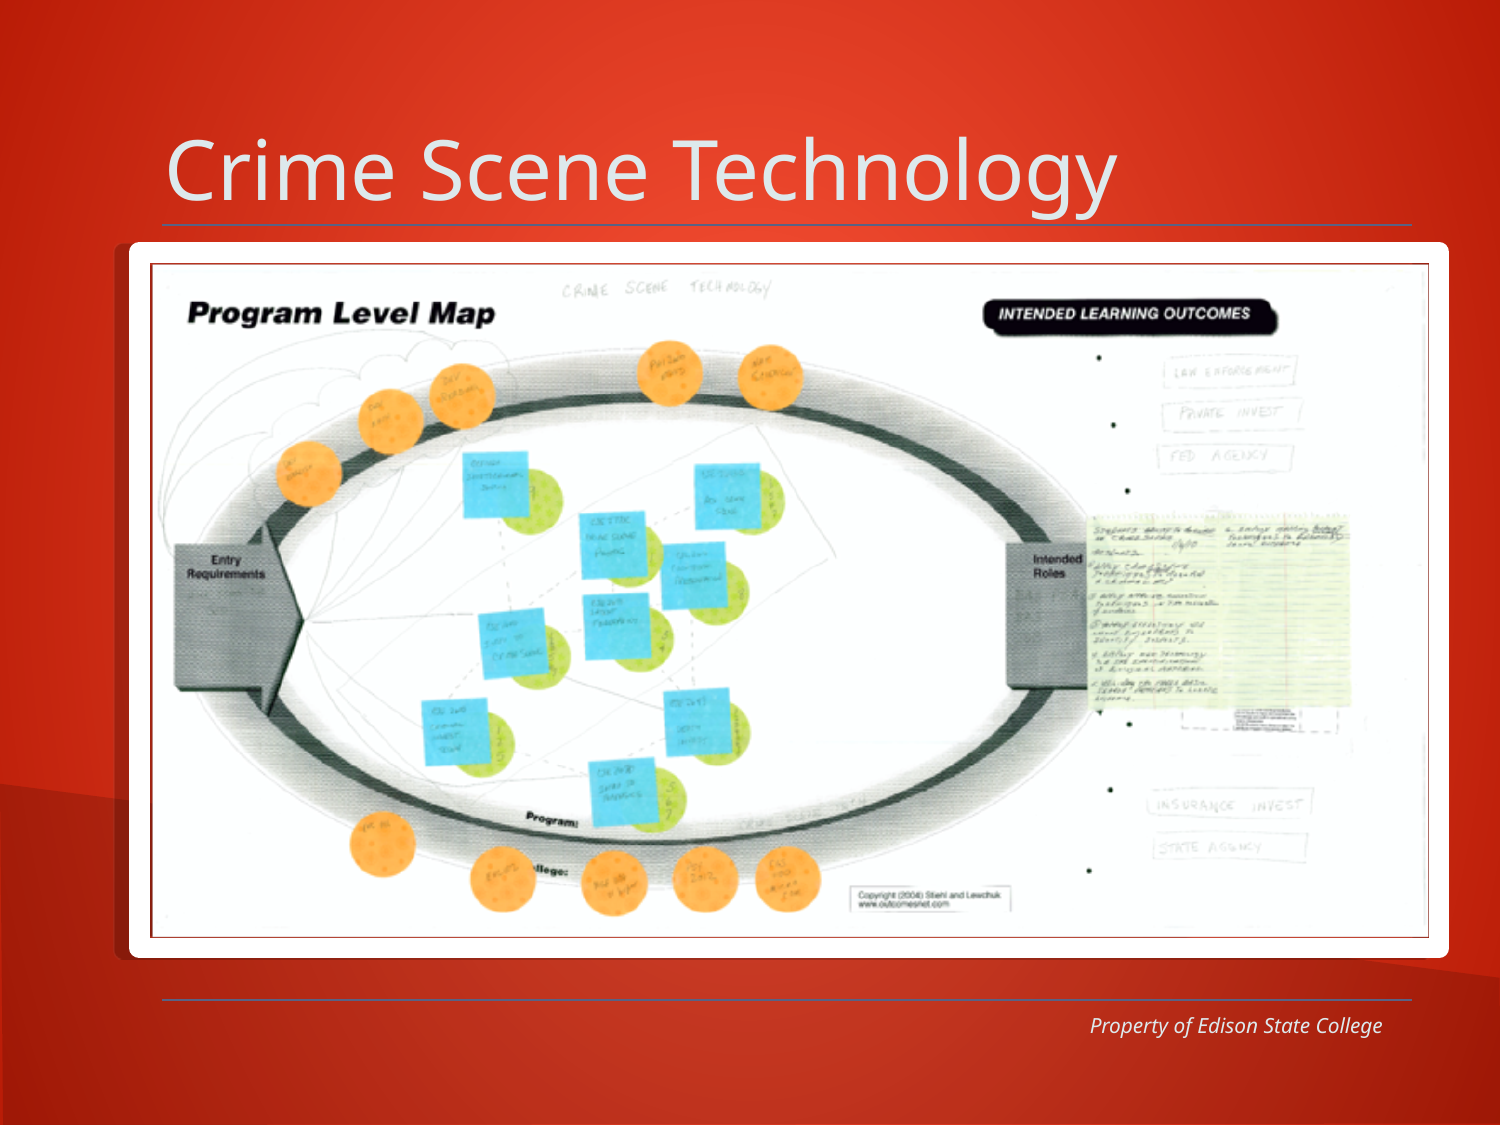

# Crime Scene Technology
Property of Edison State College